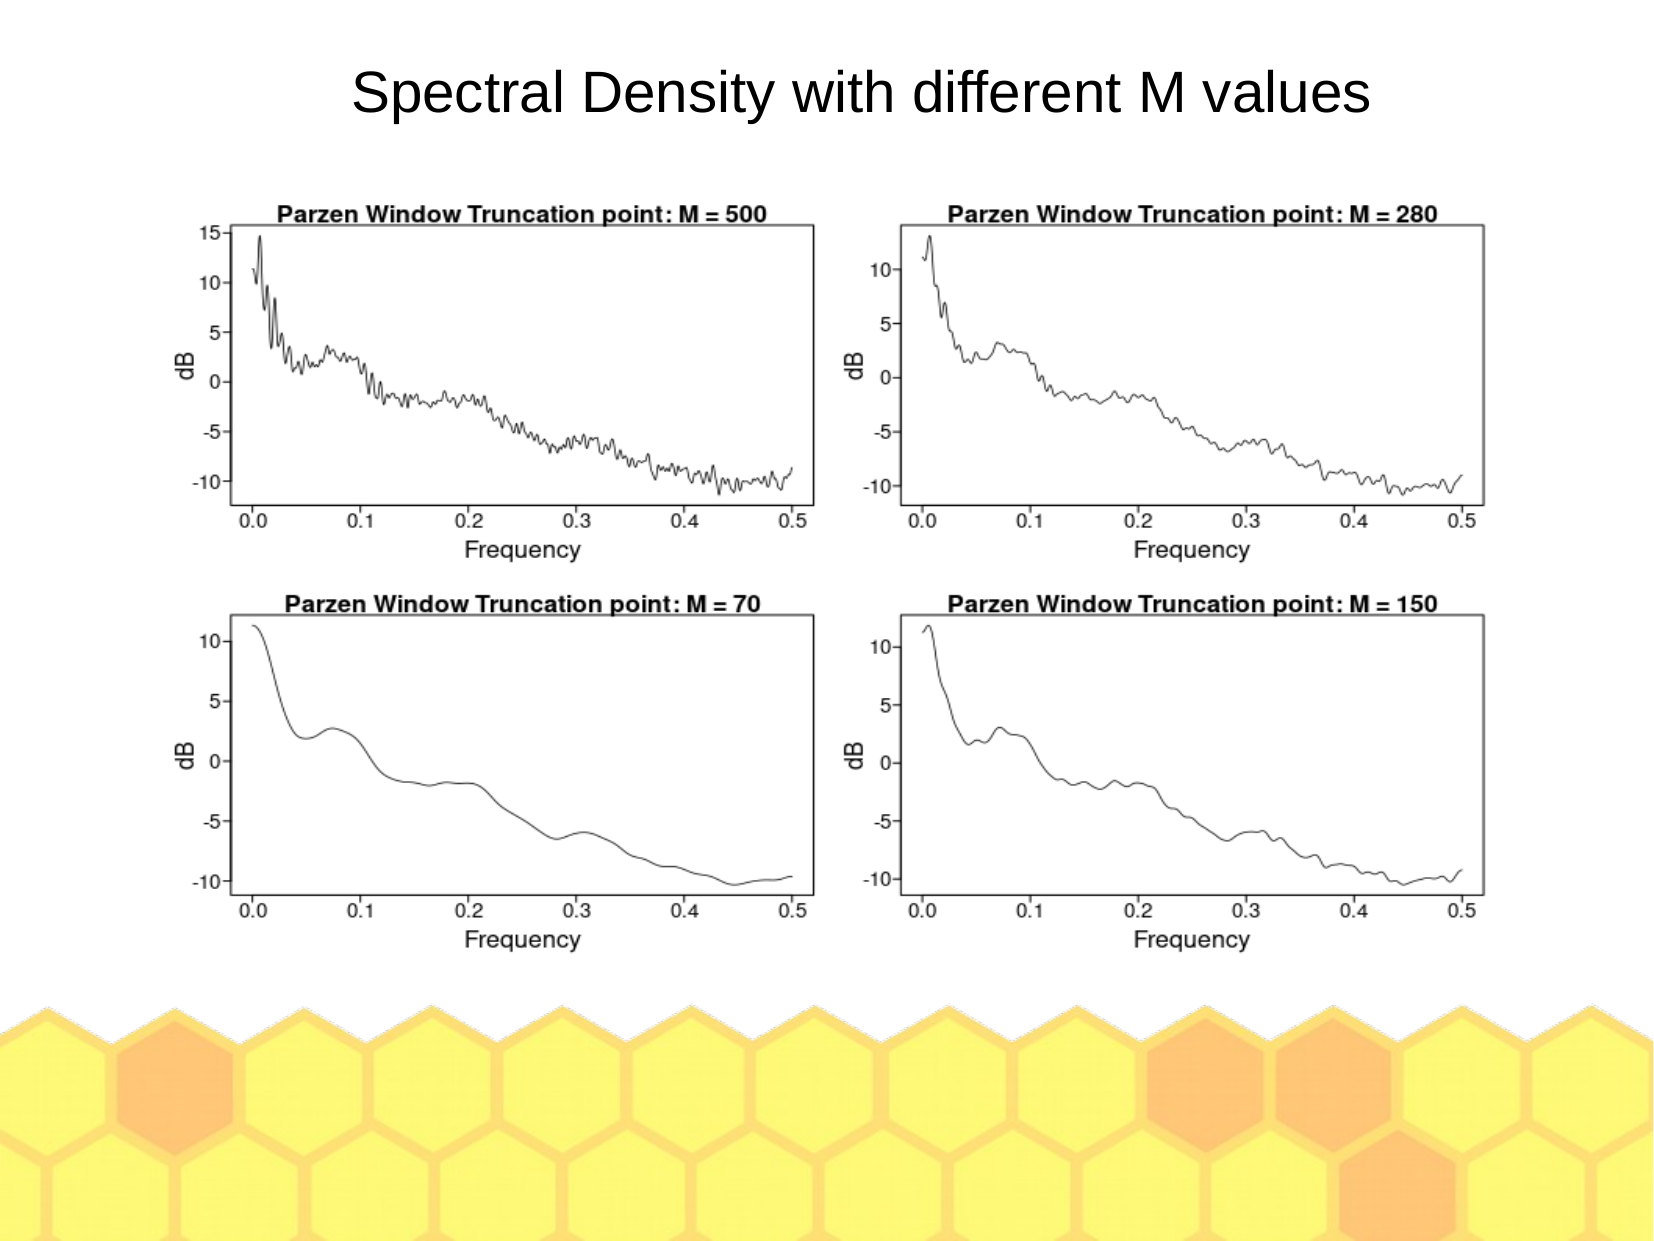

# Spectral Density with different M values